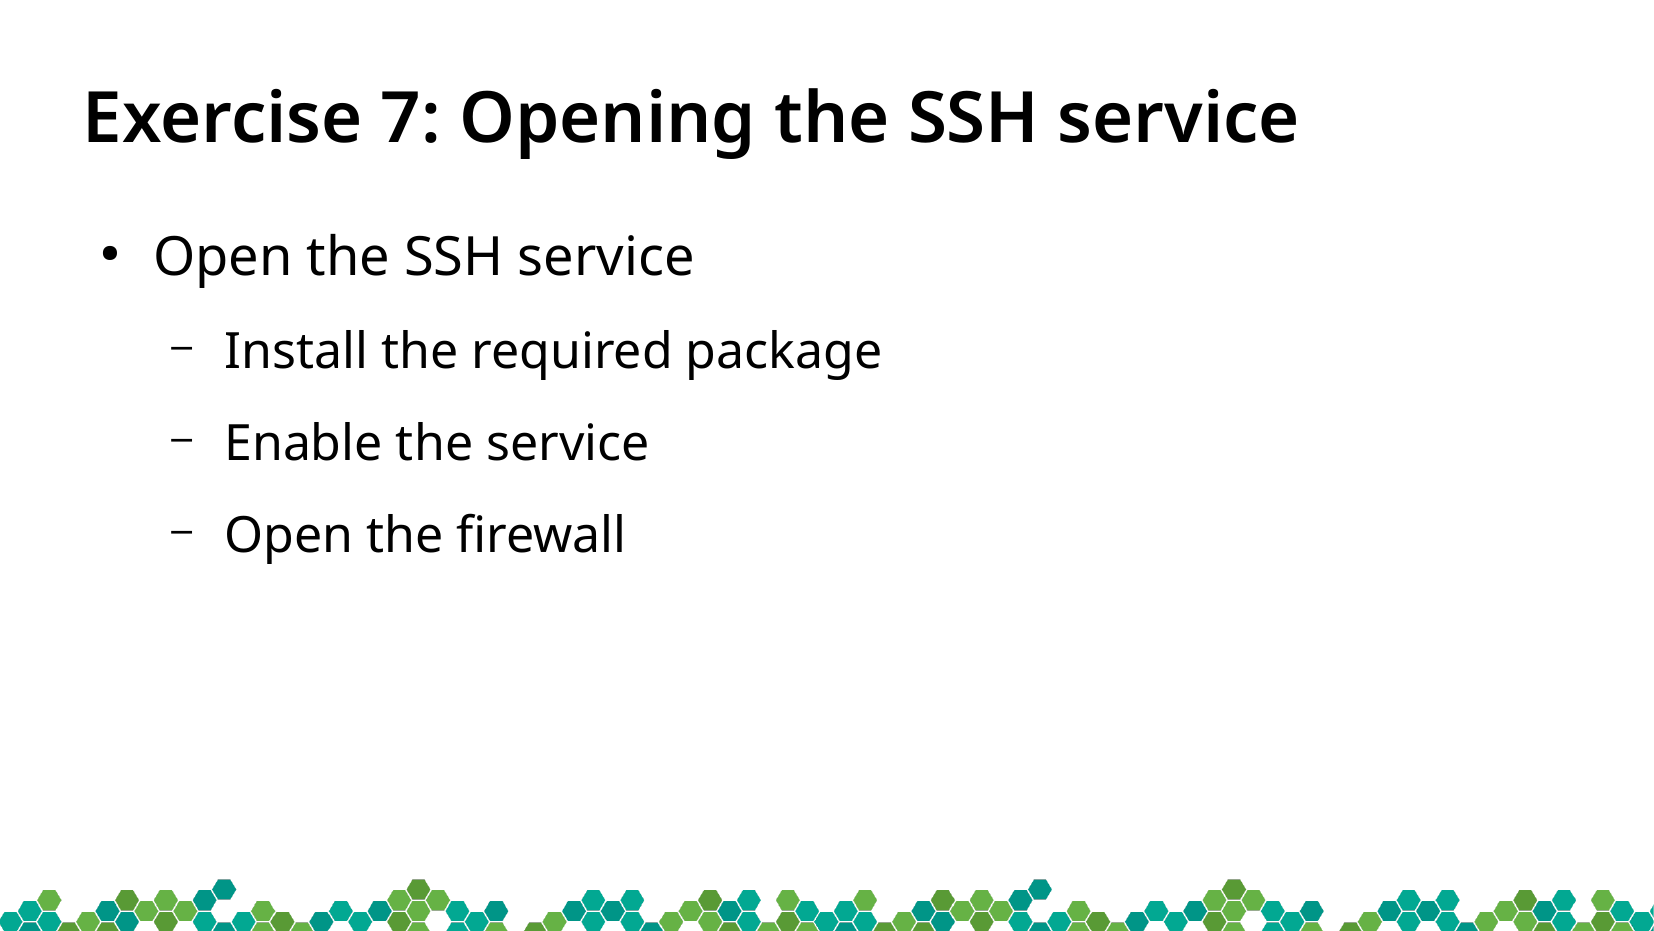

# Exercise 7: Opening the SSH service
Open the SSH service
Install the required package
Enable the service
Open the firewall